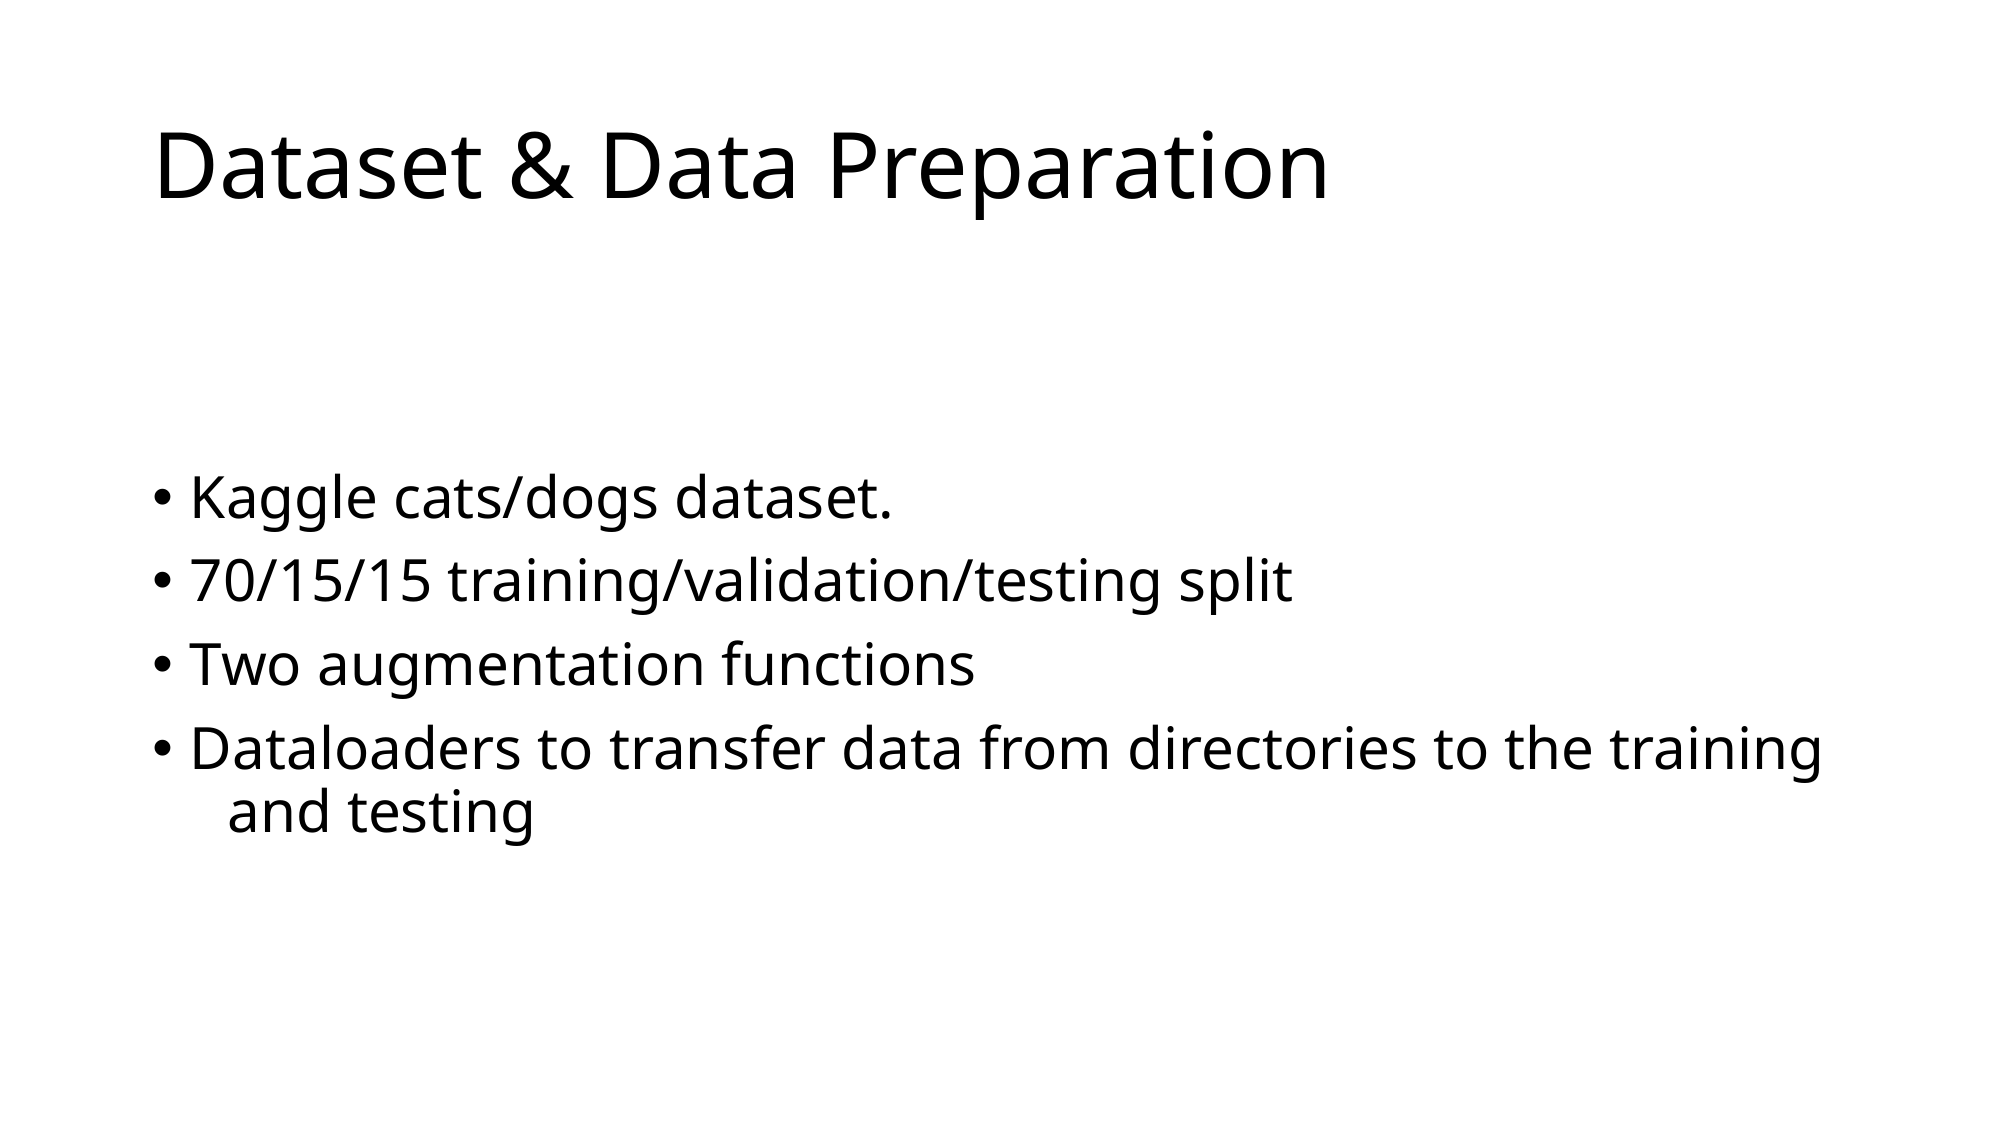

# Dataset & Data Preparation
Kaggle cats/dogs dataset.
70/15/15 training/validation/testing split
Two augmentation functions
Dataloaders to transfer data from directories to the training and testing